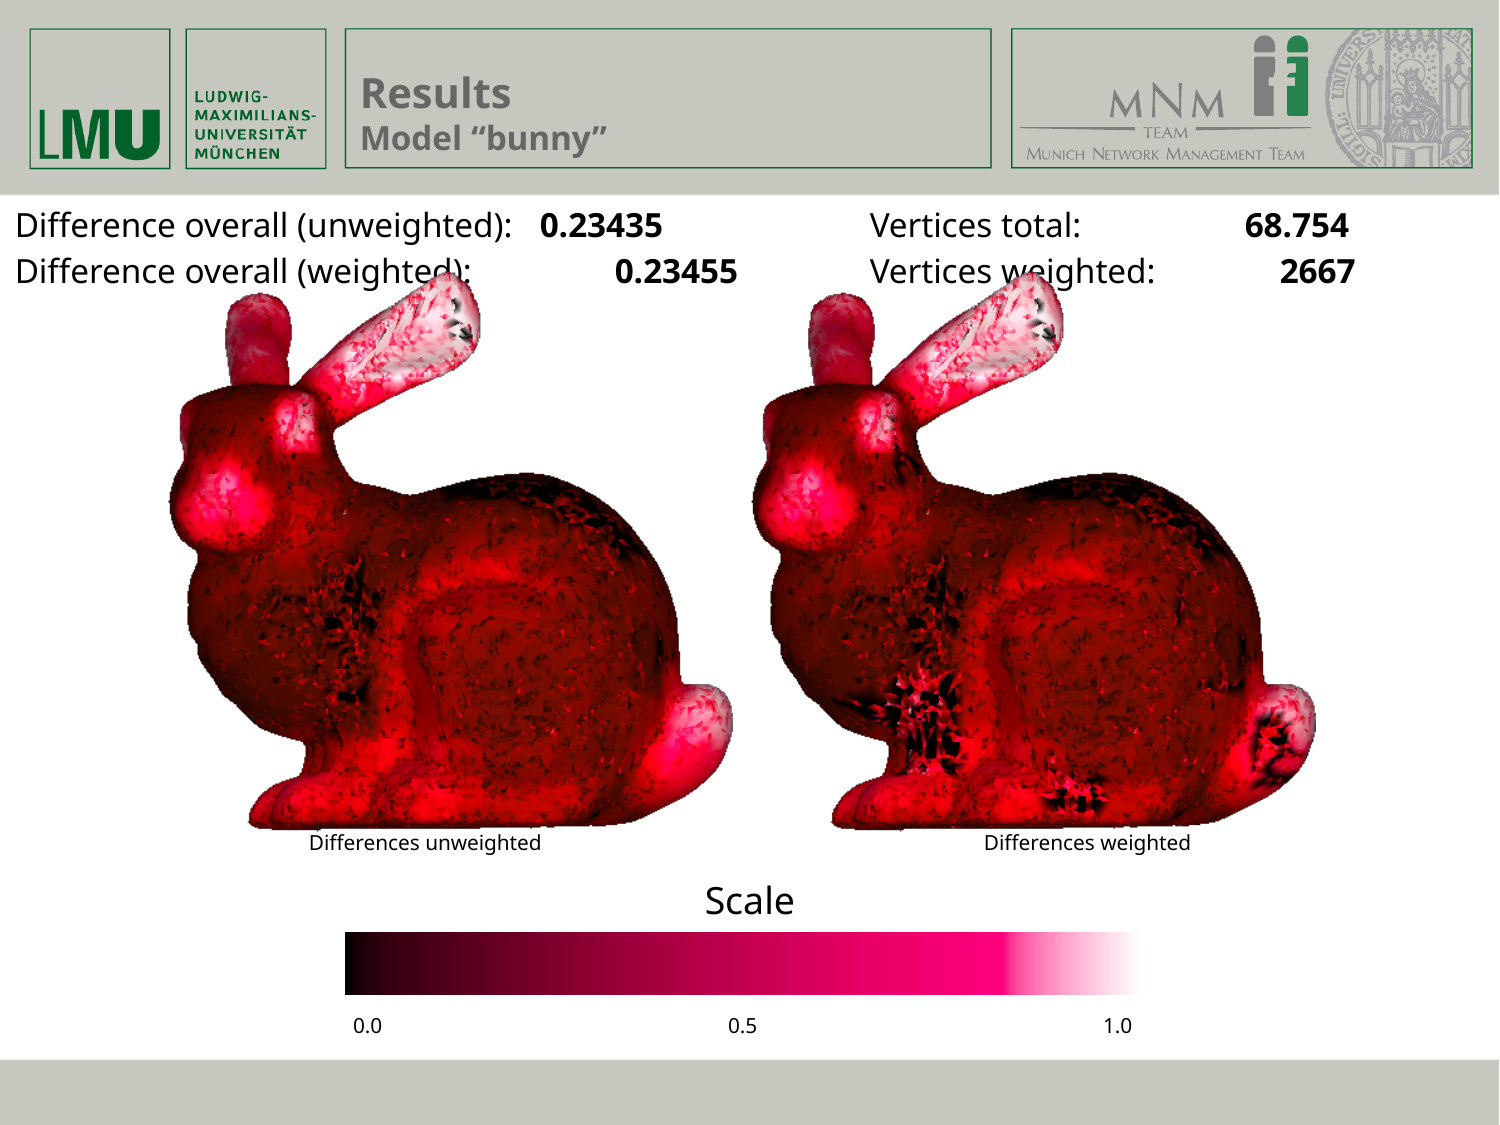

Results
Model “bunny”
Difference overall (unweighted):	0.23435
Difference overall (weighted):		0.23455
Vertices total:			68.754
Vertices weighted:		 2667
Differences unweighted						Differences weighted
Scale
0.0					0.5					1.0